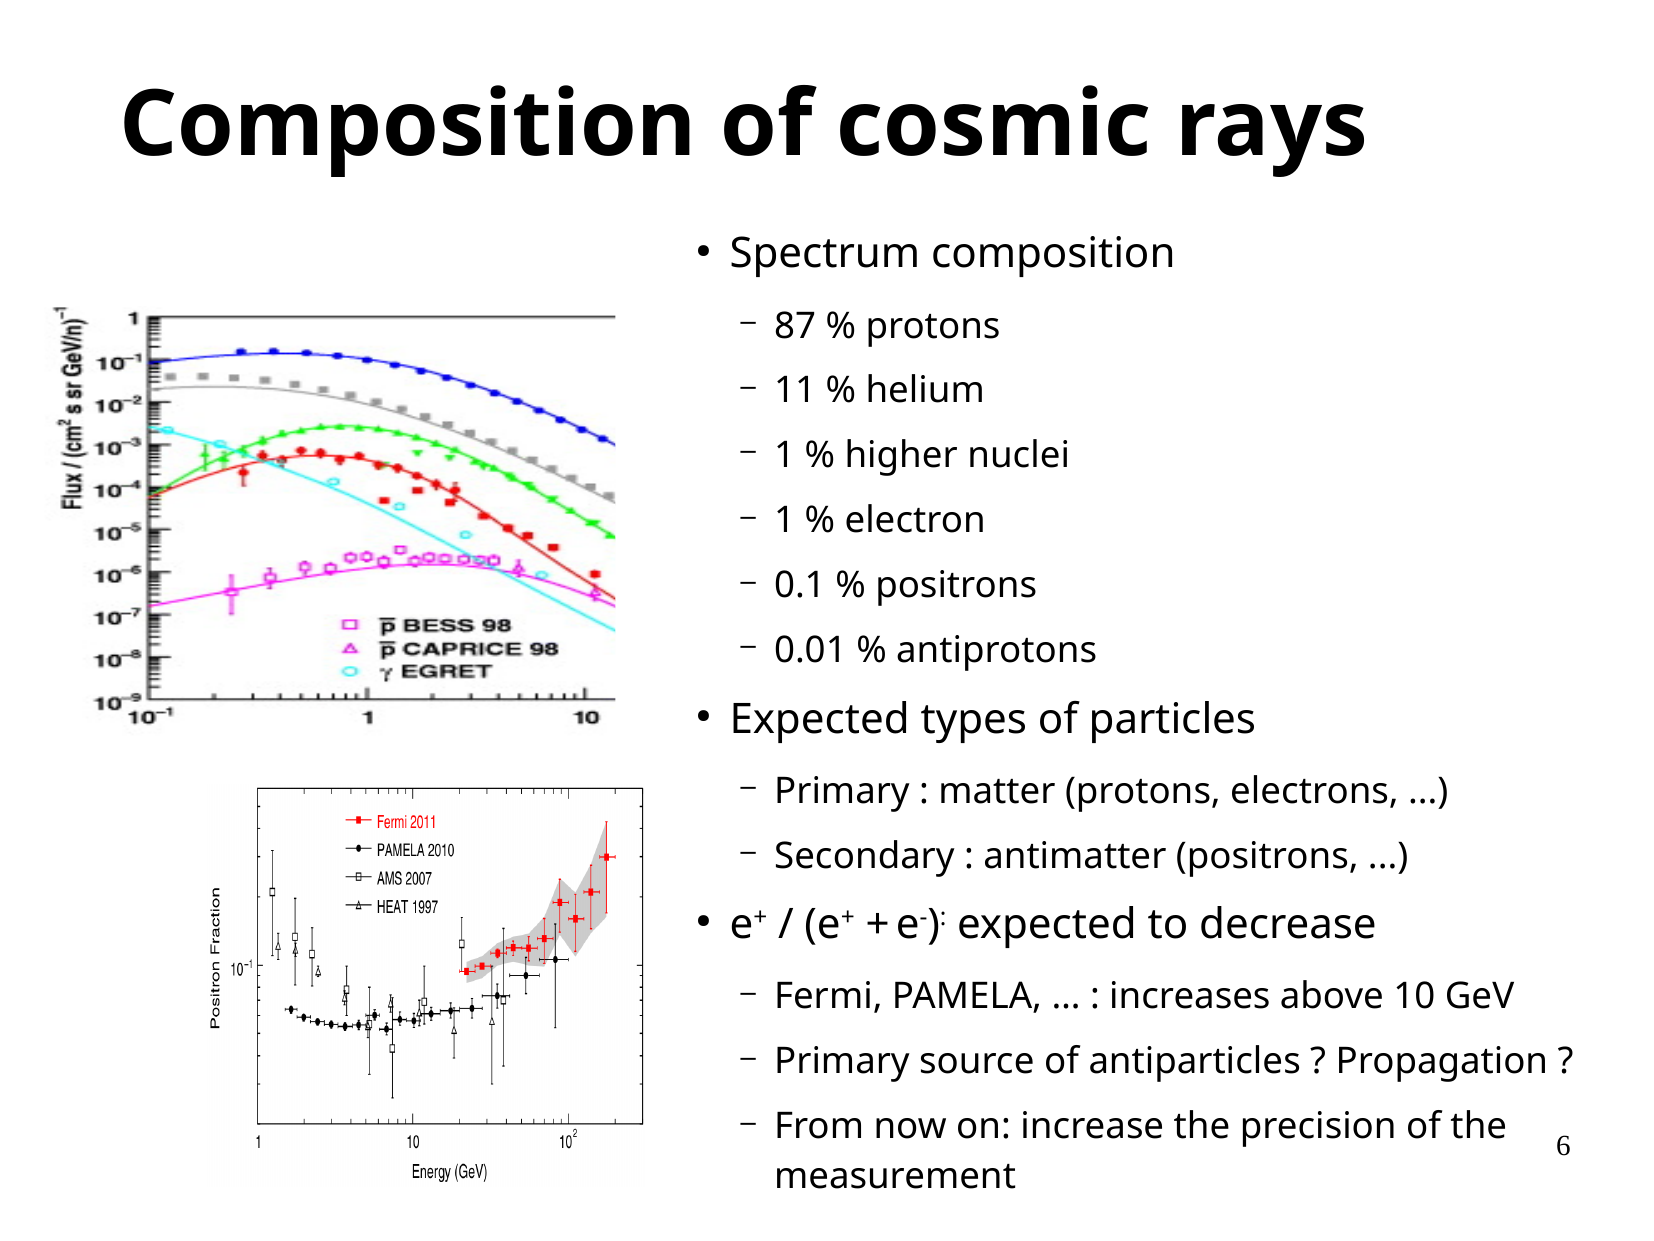

# Composition of cosmic rays
Spectrum composition
87 % protons
11 % helium
1 % higher nuclei
1 % electron
0.1 % positrons
0.01 % antiprotons
Expected types of particles
Primary : matter (protons, electrons, ...)
Secondary : antimatter (positrons, ...)
e+ / (e+ + e-): expected to decrease
Fermi, PAMELA, … : increases above 10 GeV
Primary source of antiparticles ? Propagation ?
From now on: increase the precision of the measurement
6